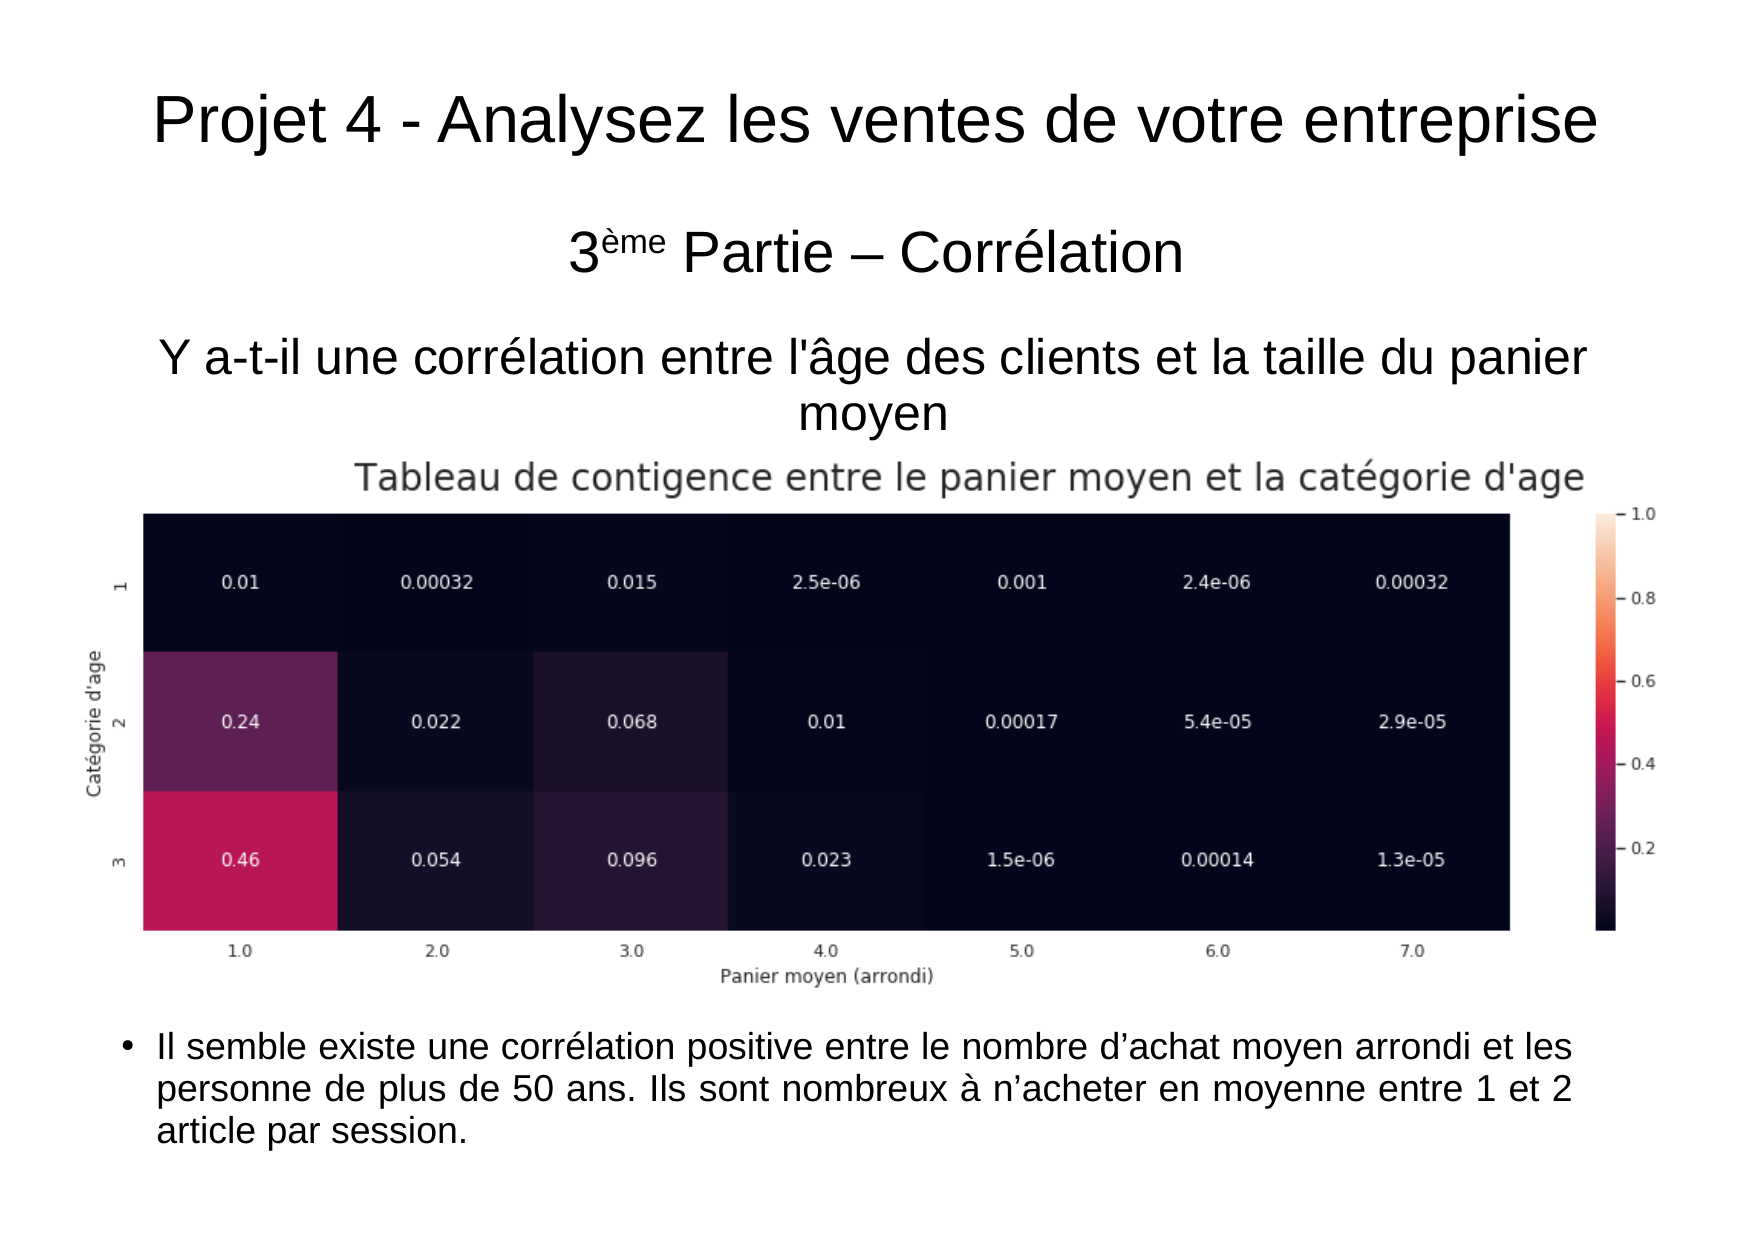

# Projet 4 - Analysez les ventes de votre entreprise
3ème Partie – Corrélation
Y a-t-il une corrélation entre l'âge des clients et la taille du panier moyen
Il semble existe une corrélation positive entre le nombre d’achat moyen arrondi et les personne de plus de 50 ans. Ils sont nombreux à n’acheter en moyenne entre 1 et 2 article par session.